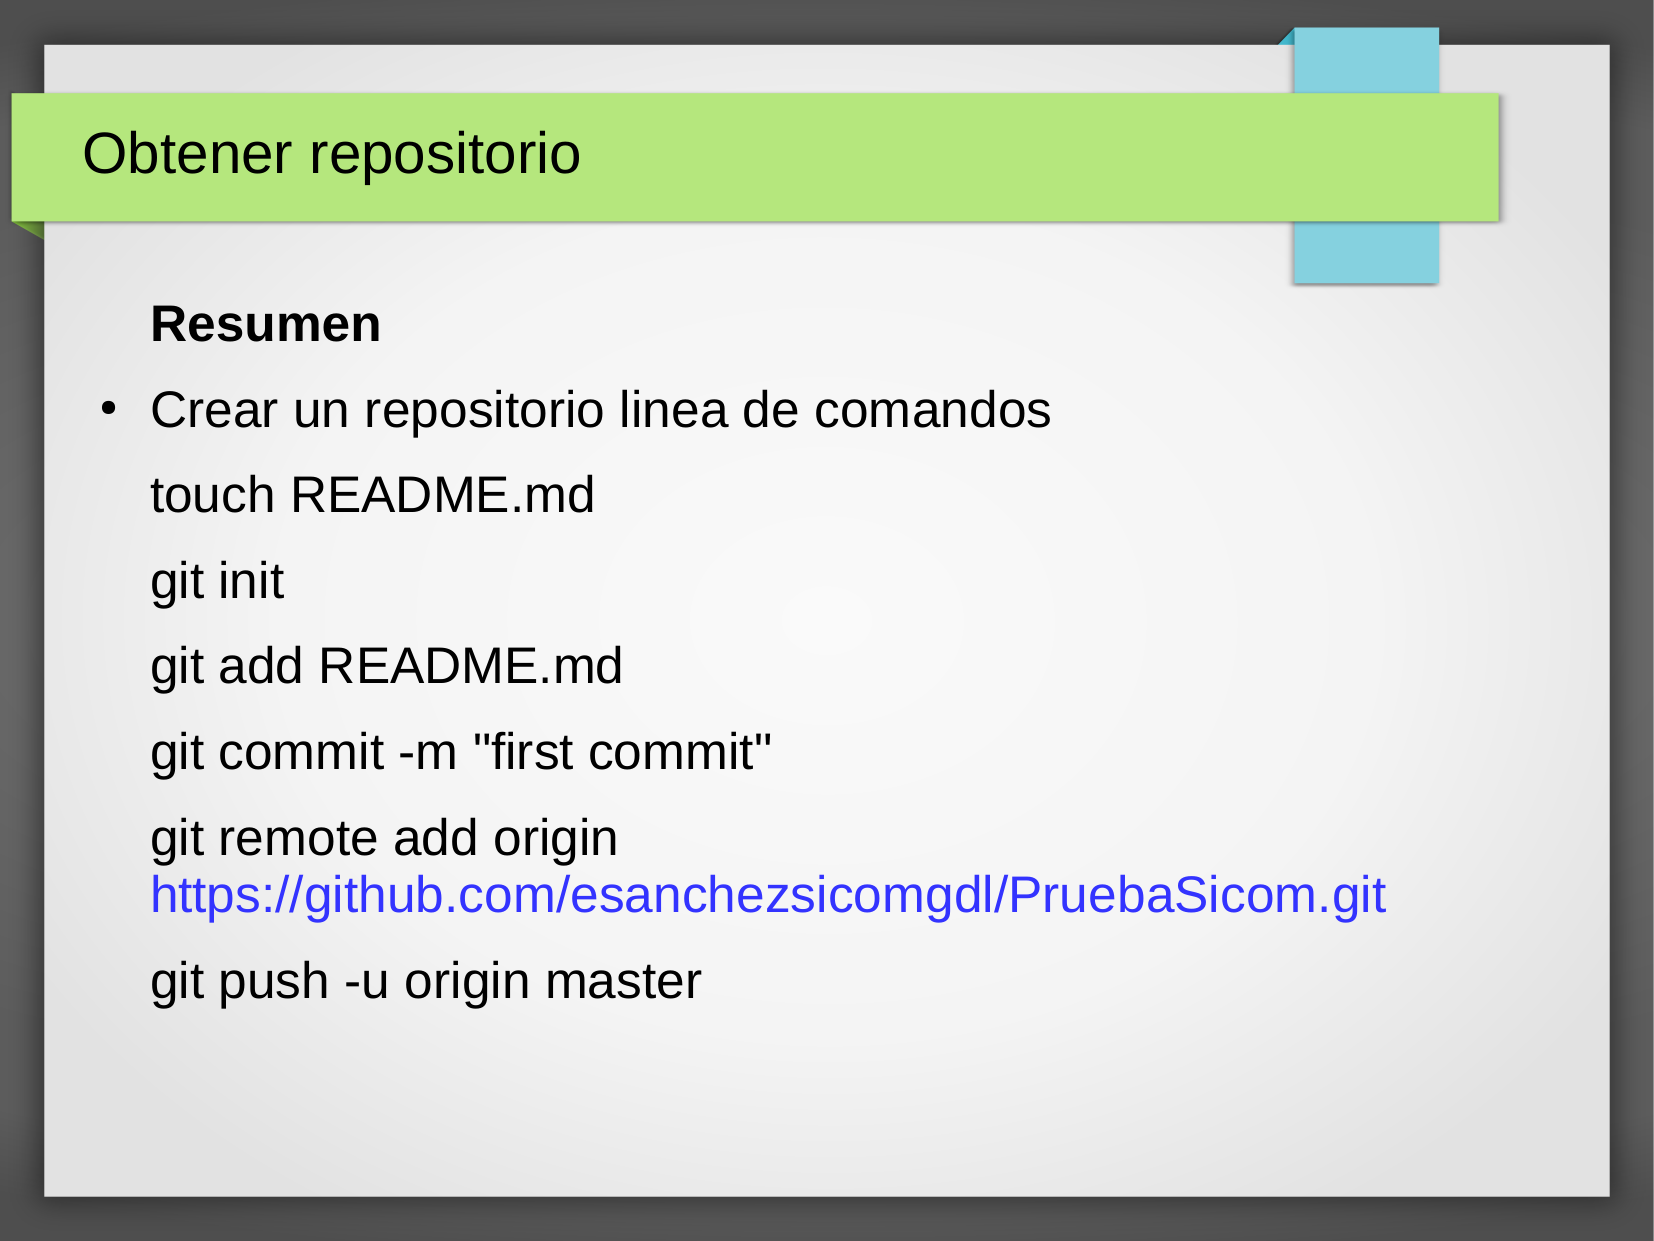

# Obtener repositorio
Resumen
Crear un repositorio linea de comandos
touch README.md
git init
git add README.md
git commit -m "first commit"
git remote add origin https://github.com/esanchezsicomgdl/PruebaSicom.git
git push -u origin master